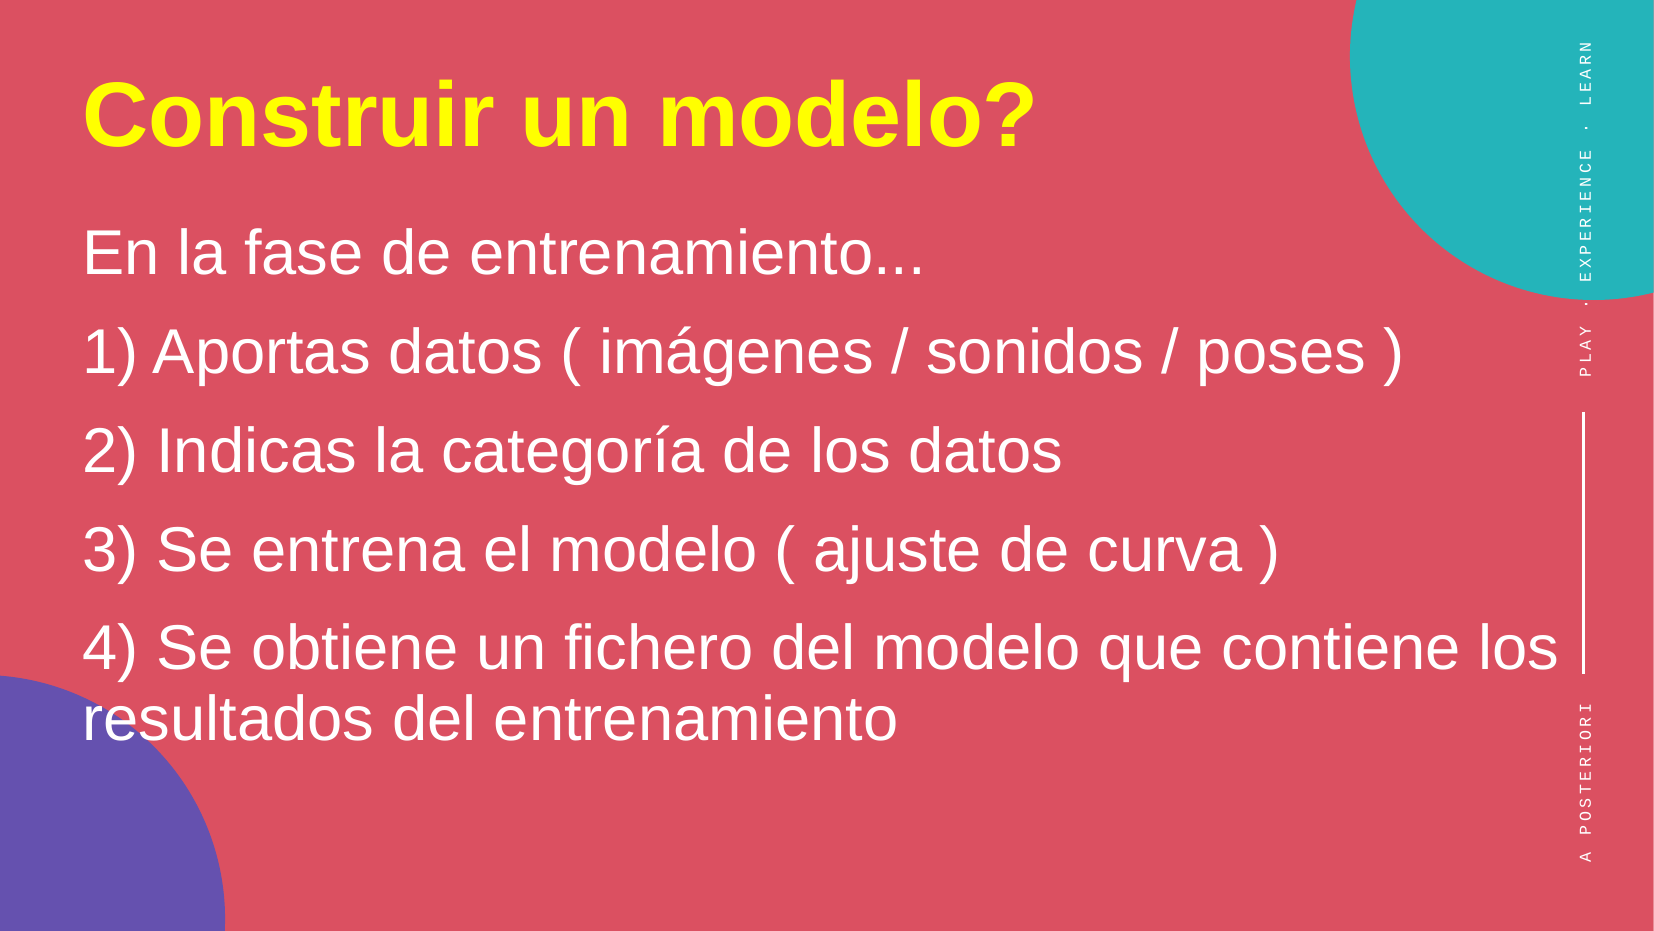

# Construir un modelo?
En la fase de entrenamiento...
1) Aportas datos ( imágenes / sonidos / poses )
2) Indicas la categoría de los datos
3) Se entrena el modelo ( ajuste de curva )
4) Se obtiene un fichero del modelo que contiene los resultados del entrenamiento